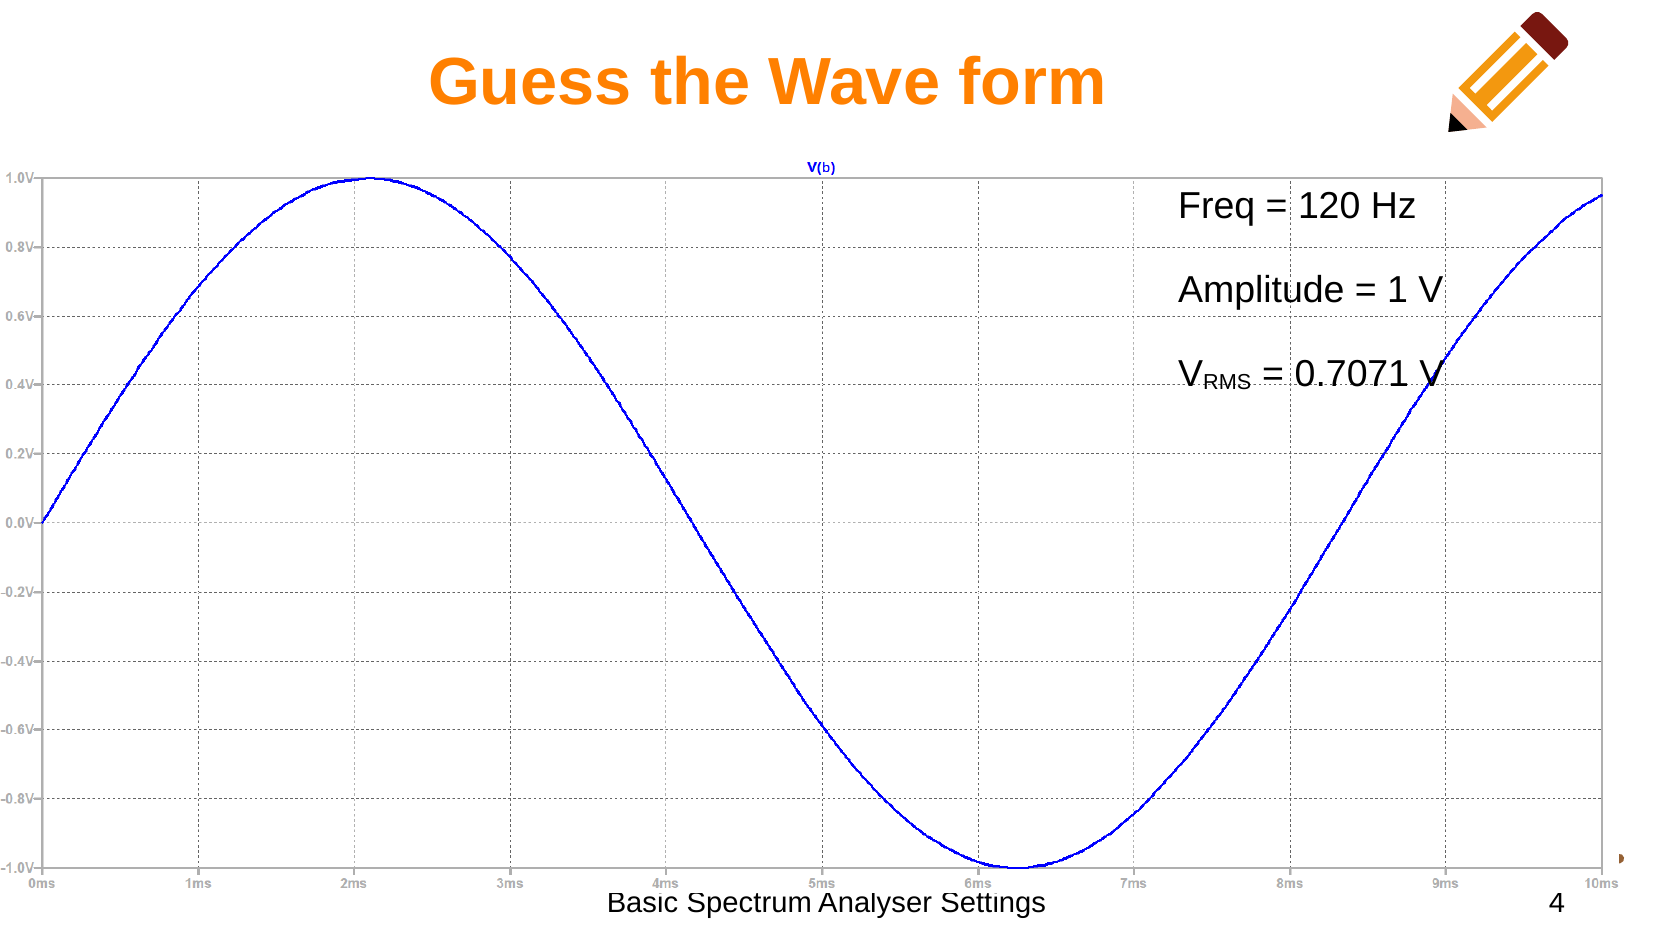

# Guess the Wave form
Freq = 120 Hz
Amplitude = 1 V
VRMS	 = 0.7071 V
Basic Spectrum Analyser Settings
4